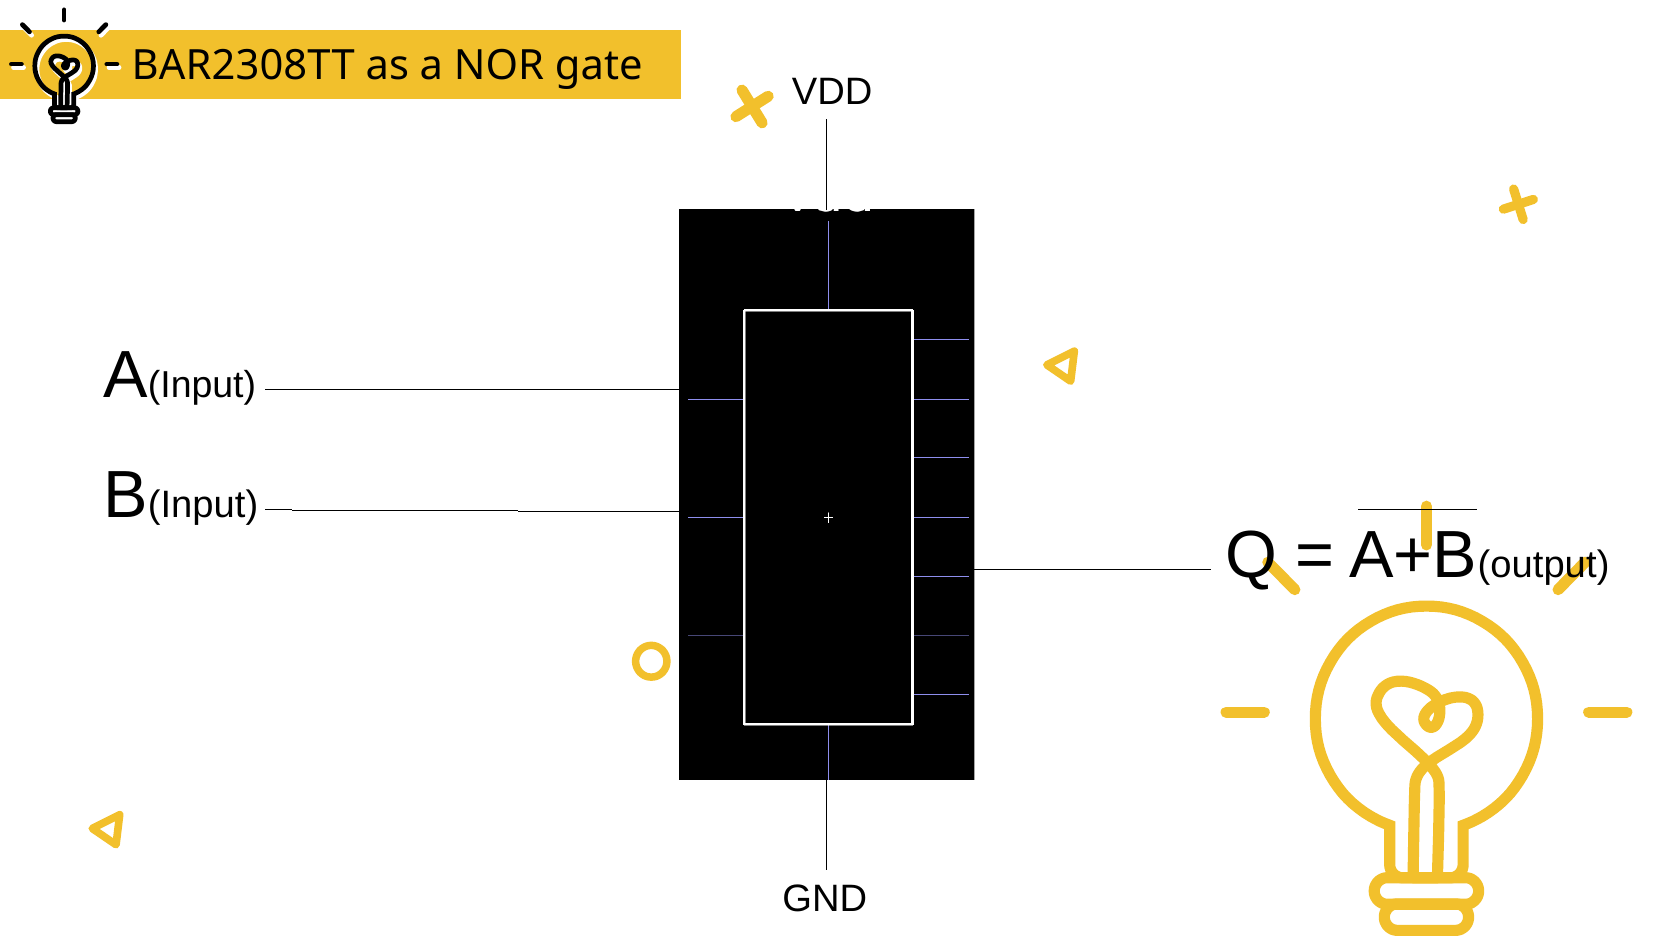

# BAR2308TT as a NOR gate
VDD
A(Input)
B(Input)
Q = A+B(output)
GND